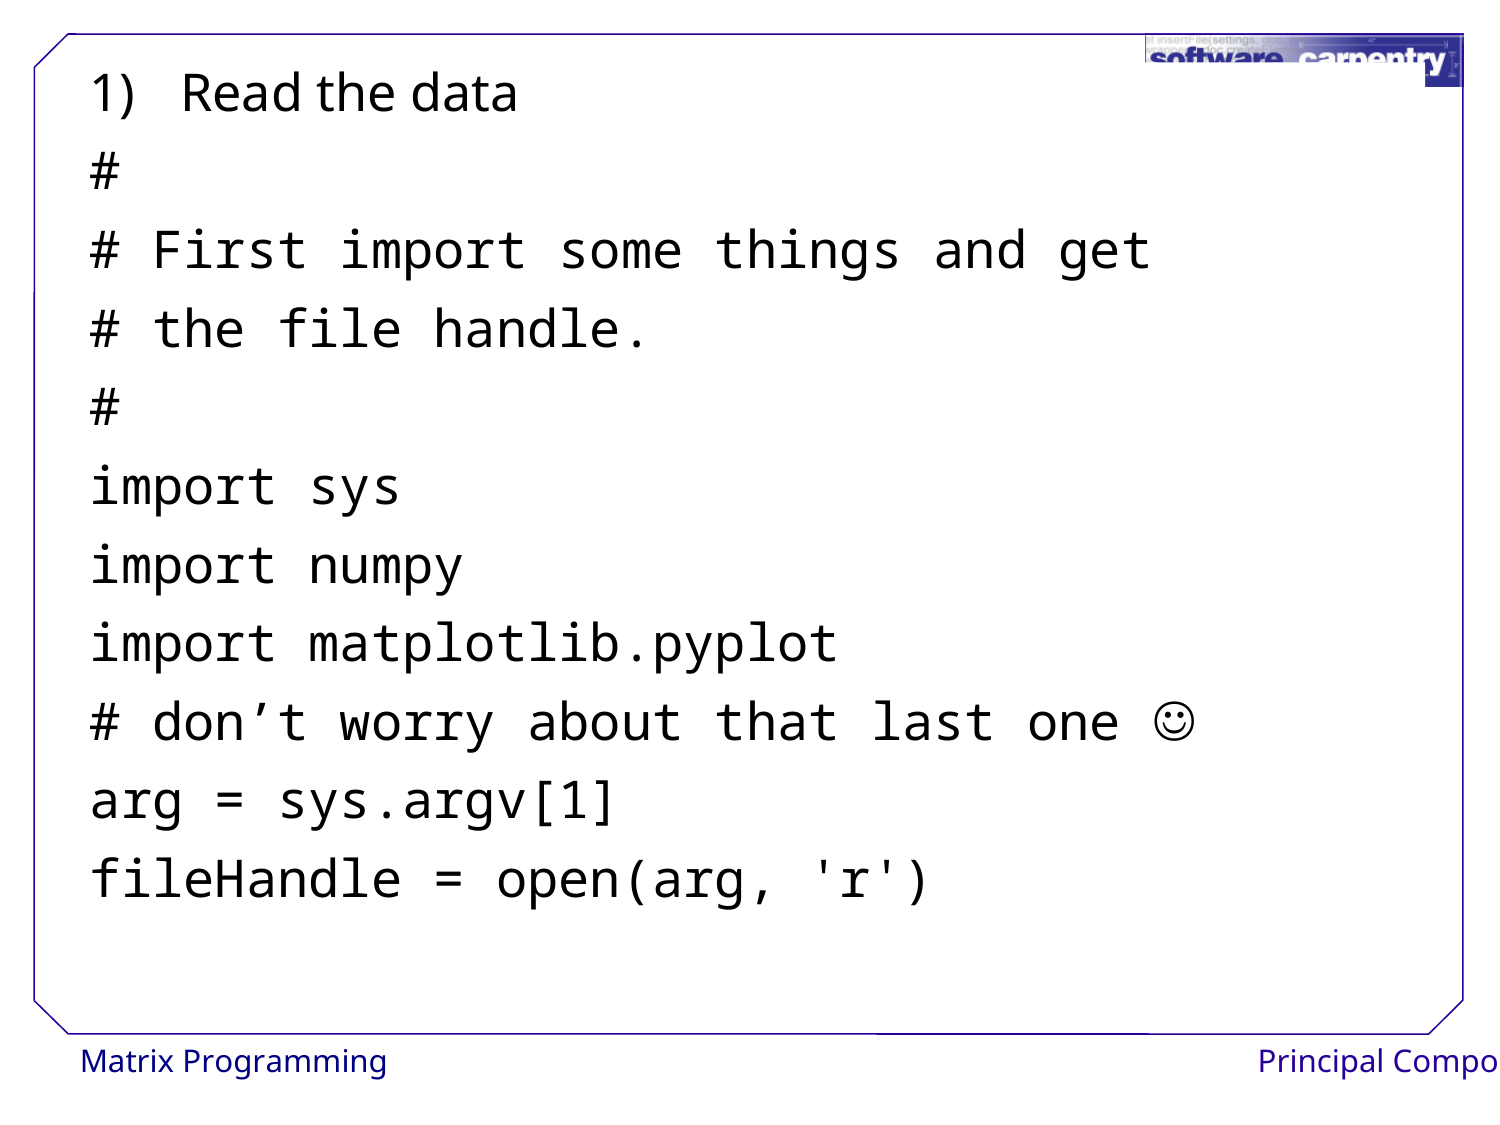

# Read the data
#
# First import some things and get
# the file handle.
#
import sys
import numpy
import matplotlib.pyplot
# don’t worry about that last one 
arg = sys.argv[1]
fileHandle = open(arg, 'r')